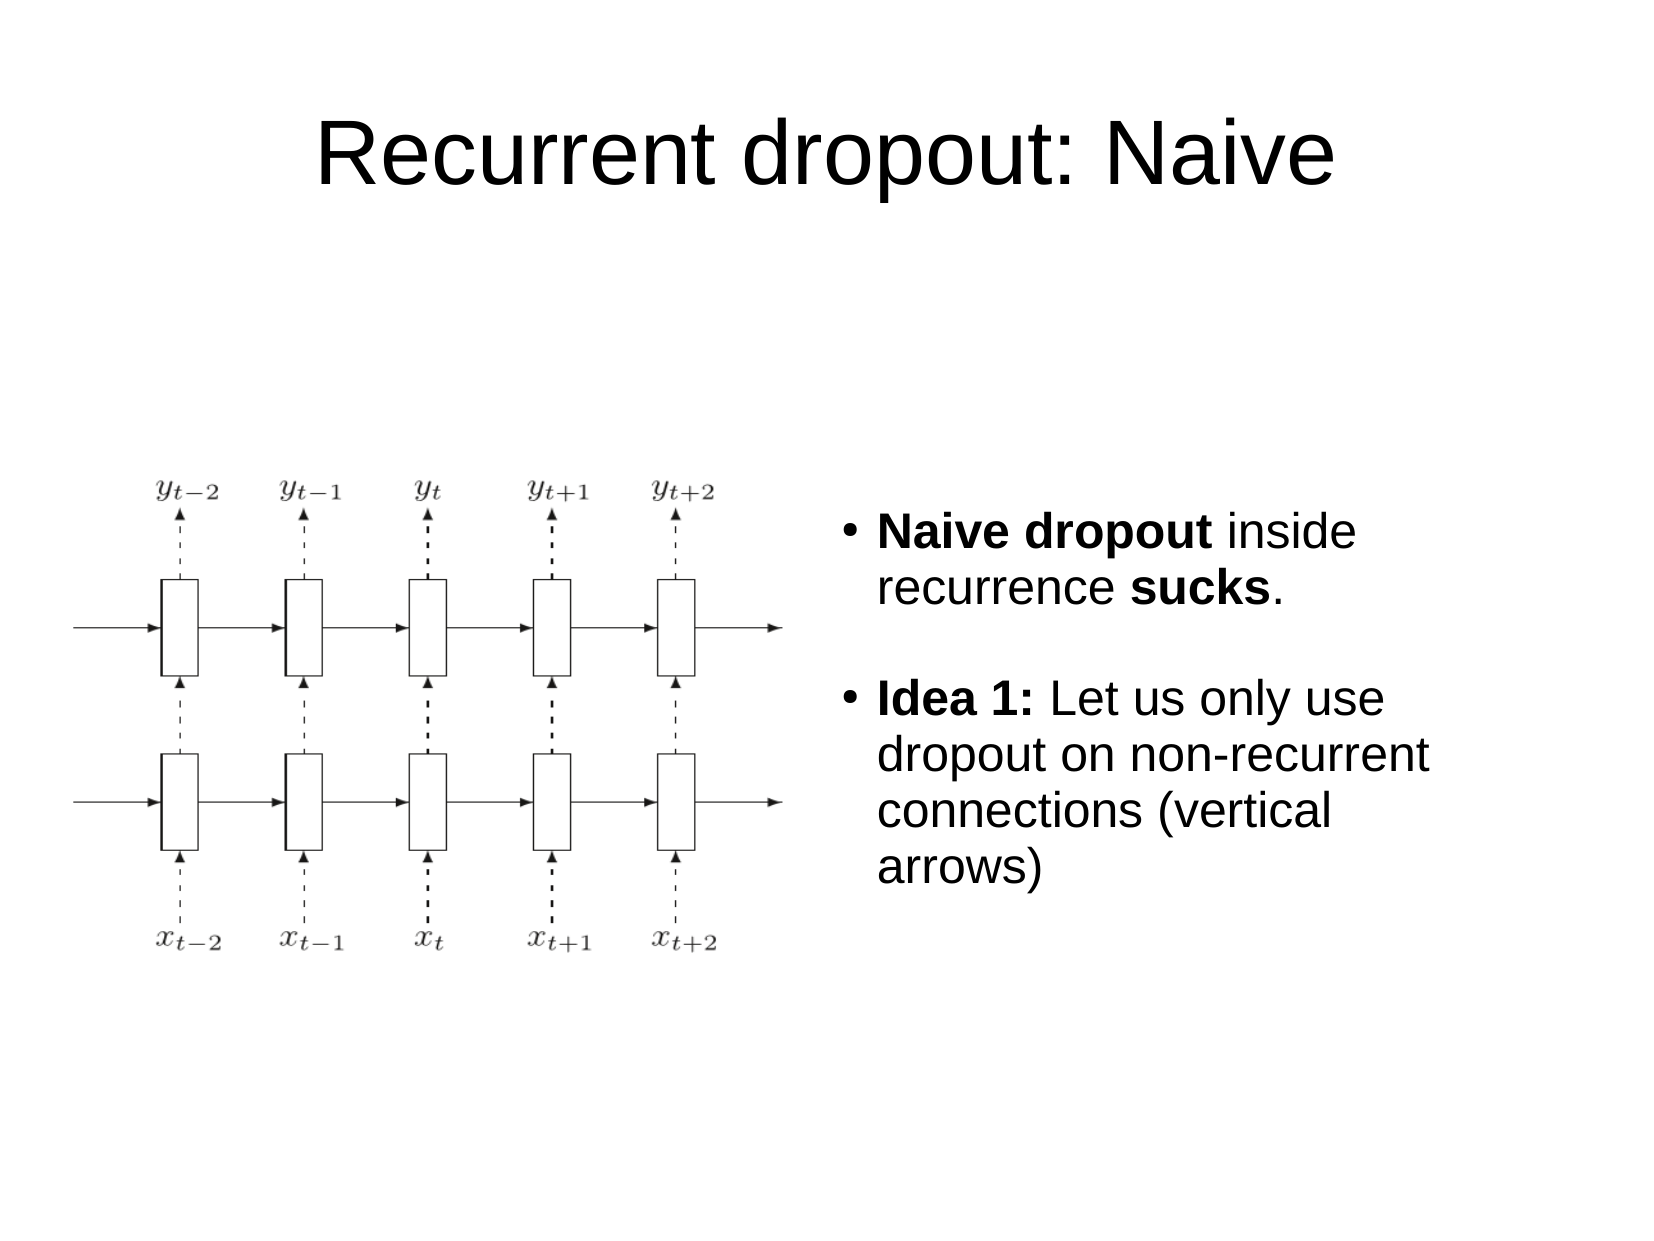

# Recurrent dropout: Naive
Naive dropout inside recurrence sucks.
Idea 1: Let us only use dropout on non-recurrent connections (vertical arrows)